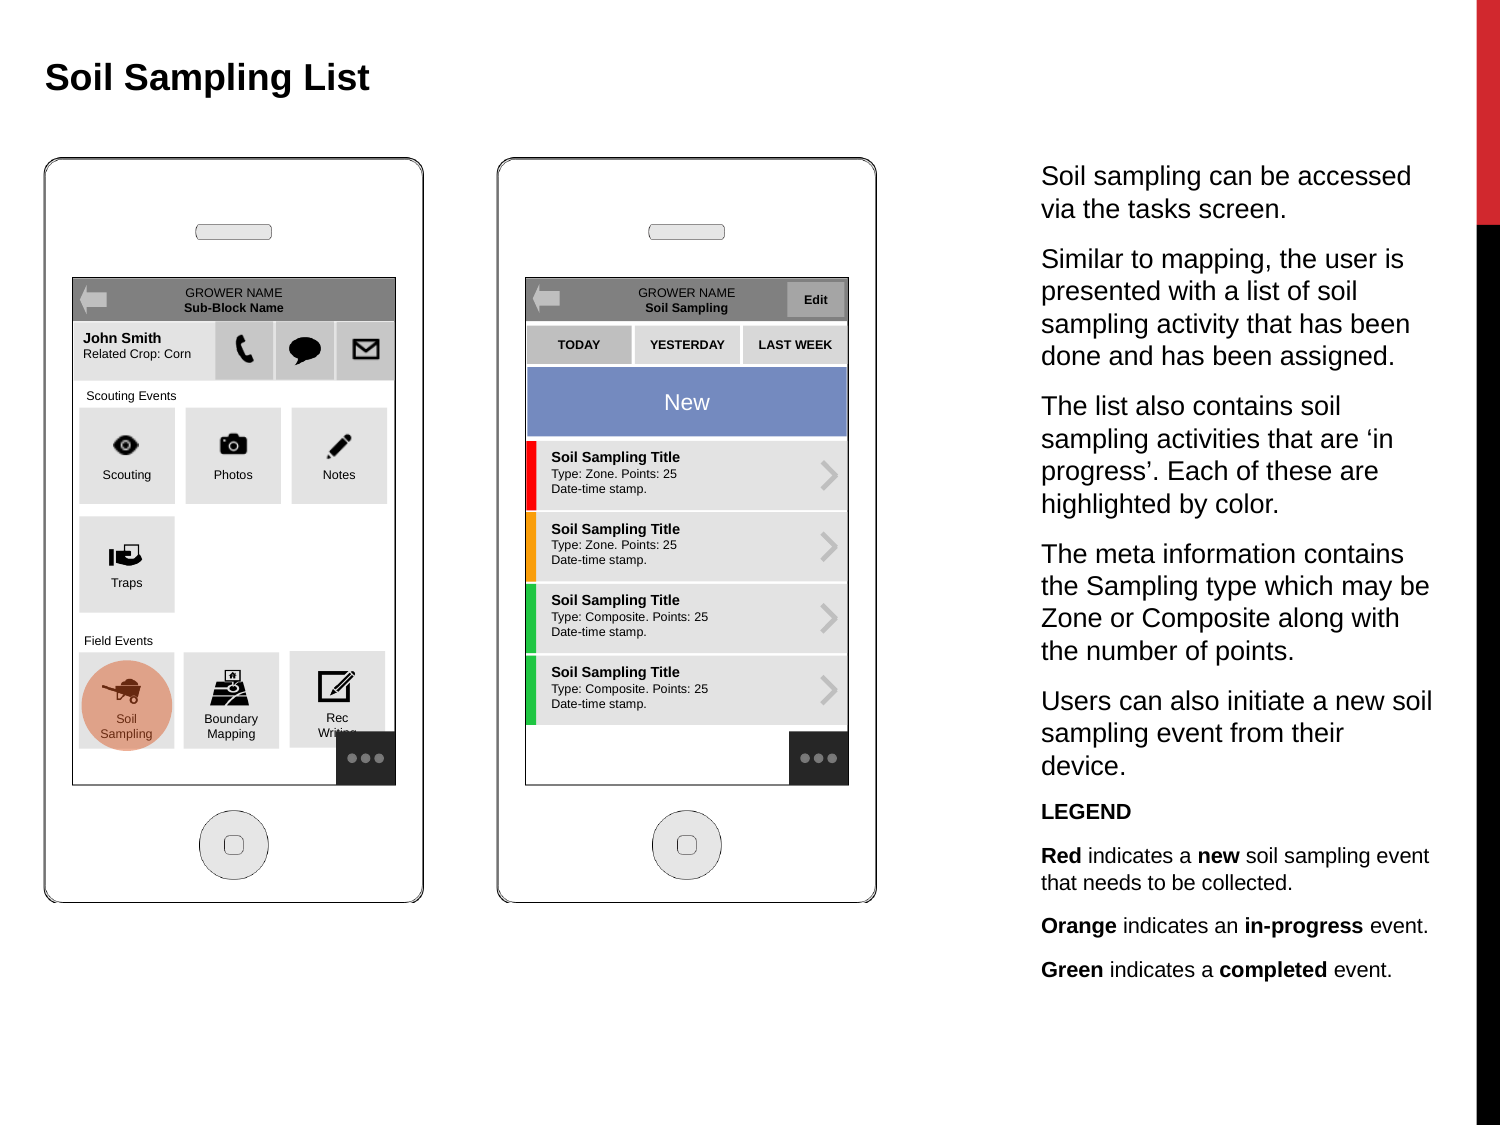

Soil Sampling List
Soil sampling can be accessed via the tasks screen.
Similar to mapping, the user is presented with a list of soil sampling activity that has been done and has been assigned.
The list also contains soil sampling activities that are ‘in progress’. Each of these are highlighted by color.
The meta information contains the Sampling type which may be Zone or Composite along with the number of points.
Users can also initiate a new soil sampling event from their device.
LEGEND
Red indicates a new soil sampling event that needs to be collected.
Orange indicates an in-progress event.
Green indicates a completed event.
GROWER NAME
Soil Sampling
Edit
TODAY
YESTERDAY
LAST WEEK
New
Soil Sampling Title
Type: Zone. Points: 25
Date-time stamp.
Soil Sampling Title
Type: Zone. Points: 25
Date-time stamp.
Soil Sampling Title
Type: Composite. Points: 25
Date-time stamp.
Soil Sampling Title
Type: Composite. Points: 25
Date-time stamp.
GROWER NAME
Sub-Block Name
John Smith
Related Crop: Corn
Scouting Events
Scouting
Photos
Notes
Traps
Field Events
Rec
Writing
Soil Sampling
Boundary Mapping